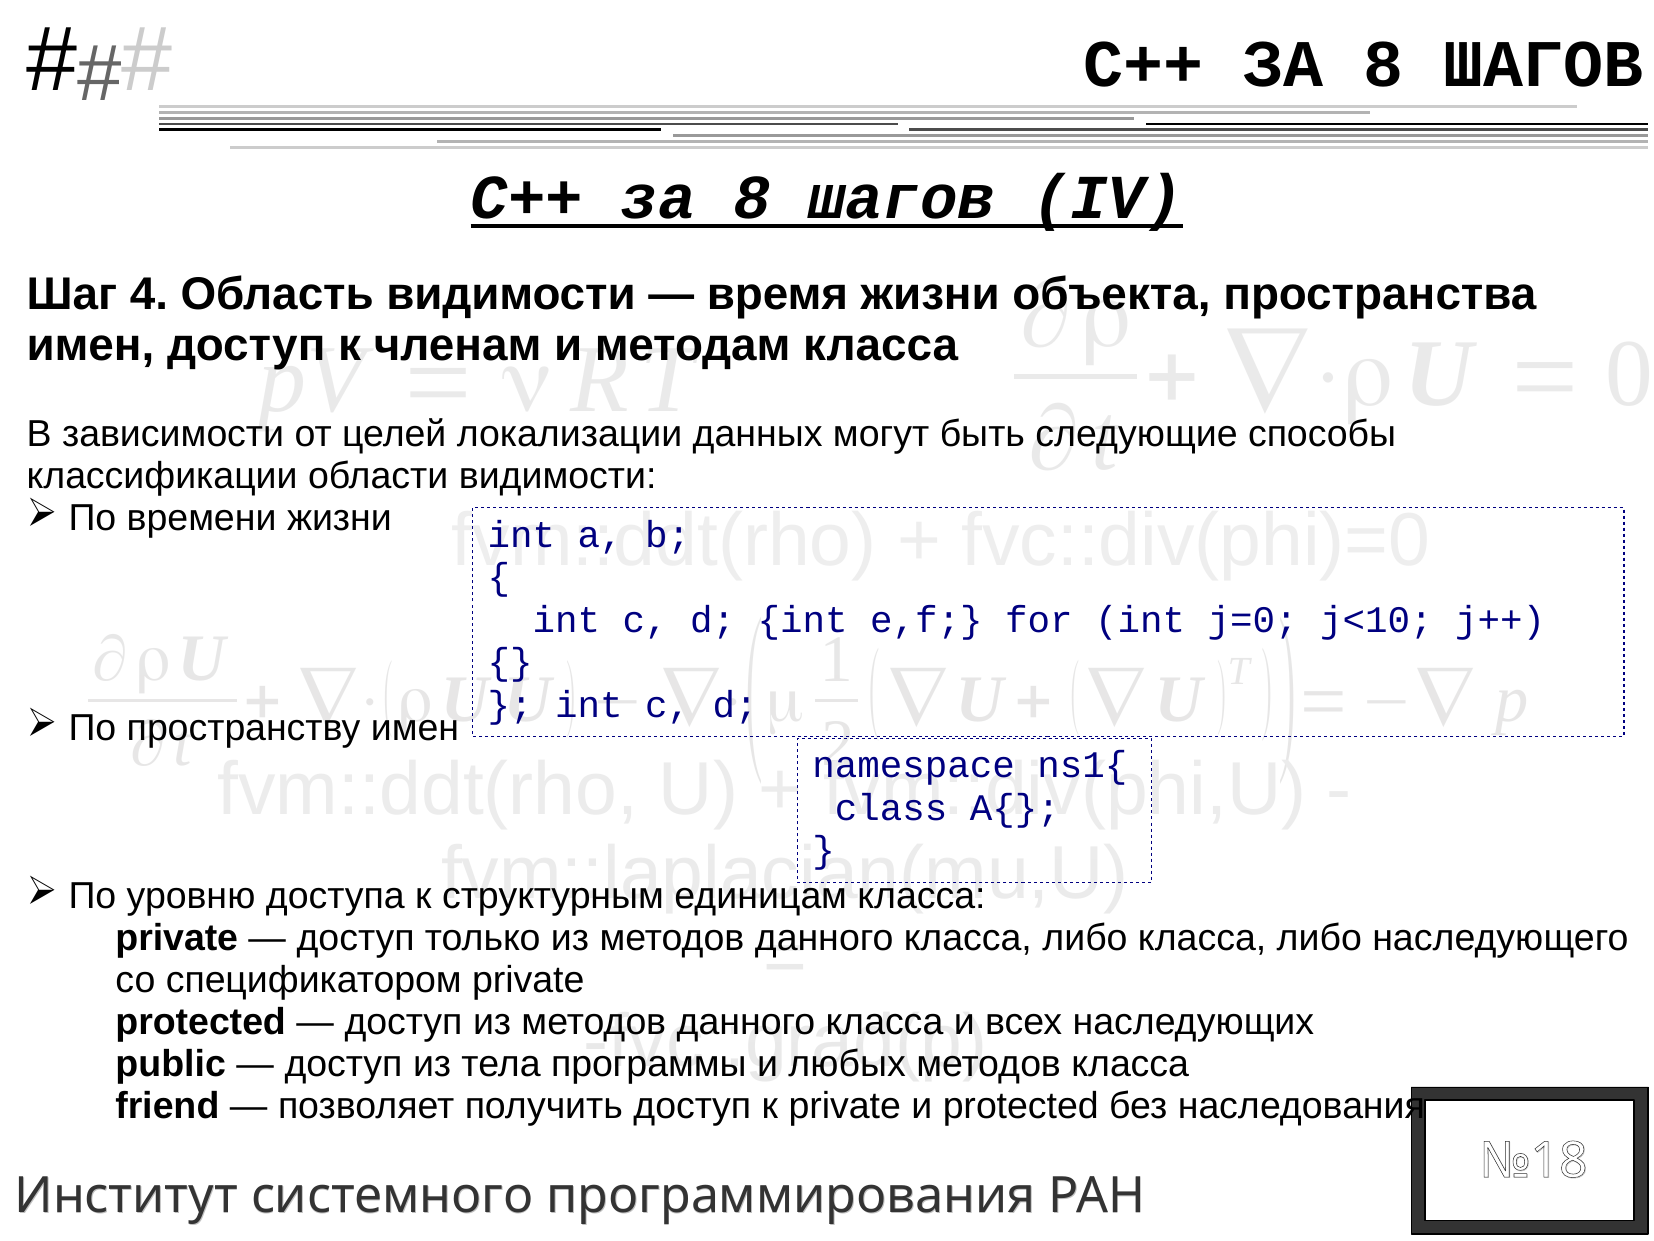

# C++ за 8 шагов (IV)
Шаг 4. Область видимости — время жизни объекта, пространства имен, доступ к членам и методам класса
В зависимости от целей локализации данных могут быть следующие способы классификации области видимости:
 По времени жизни
 По пространству имен
 По уровню доступа к структурным единицам класса:
private — доступ только из методов данного класса, либо класса, либо наследующего со спецификатором private
protected — доступ из методов данного класса и всех наследующих
public — доступ из тела программы и любых методов класса
friend — позволяет получить доступ к private и protected без наследования
int a, b;
{
 int c, d; {int e,f;} for (int j=0; j<10; j++) {}
}; int c, d;
namespace ns1{
 class A{};
}